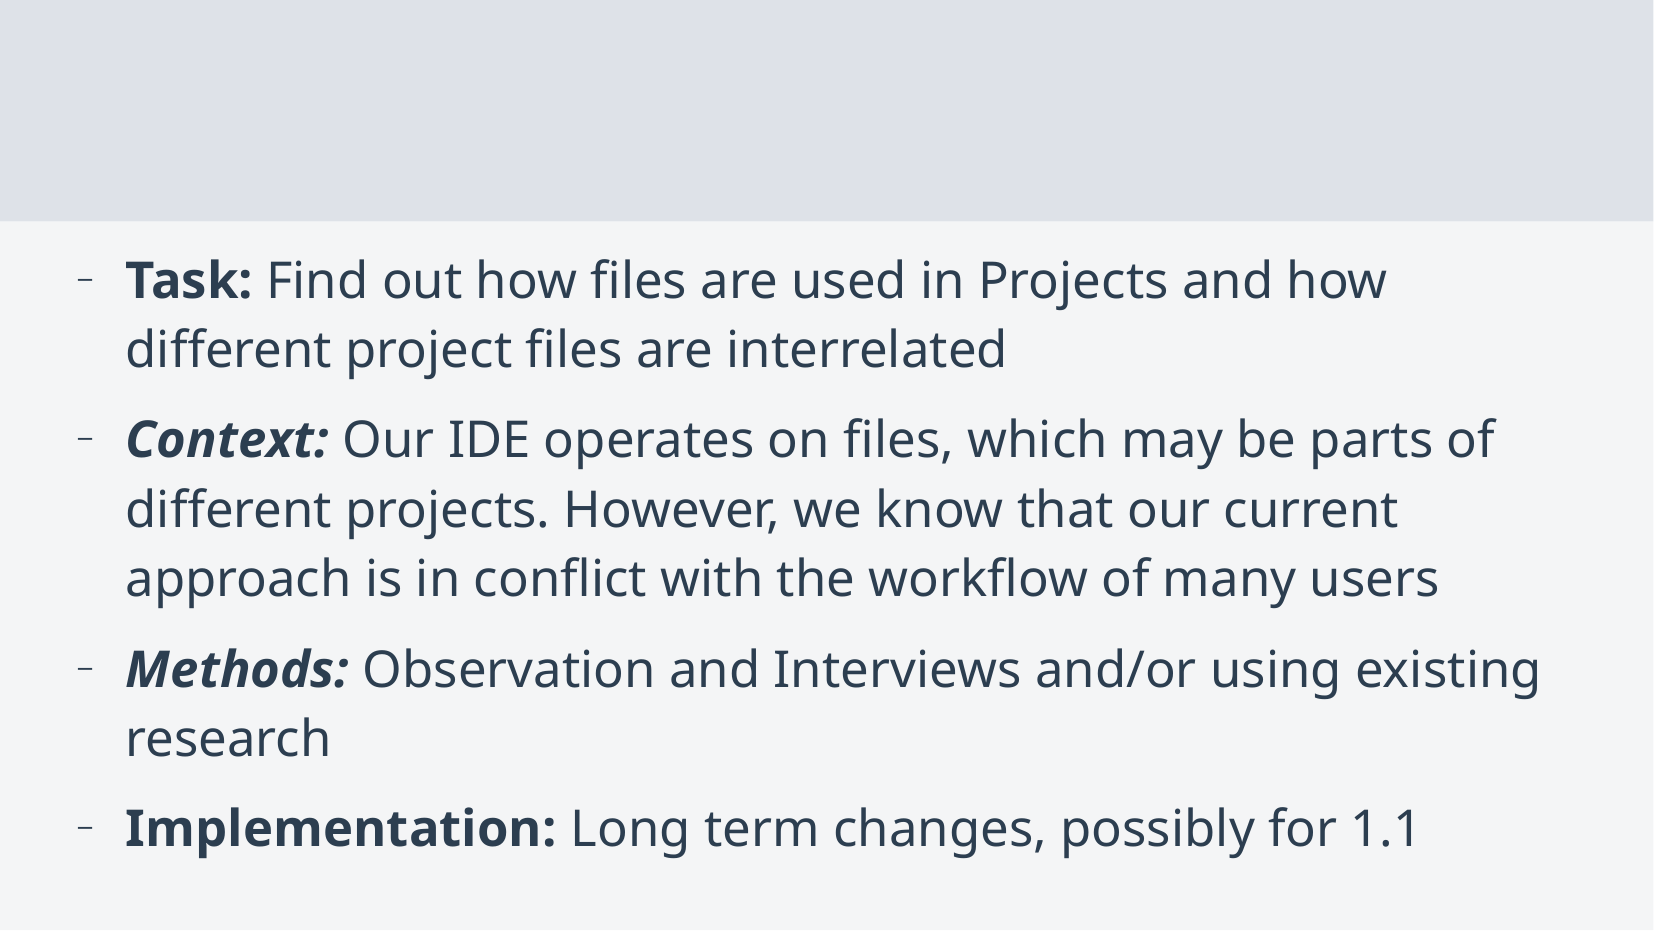

#
Task: Find out how files are used in Projects and how different project files are interrelated
Context: Our IDE operates on files, which may be parts of different projects. However, we know that our current approach is in conflict with the workflow of many users
Methods: Observation and Interviews and/or using existing research
Implementation: Long term changes, possibly for 1.1